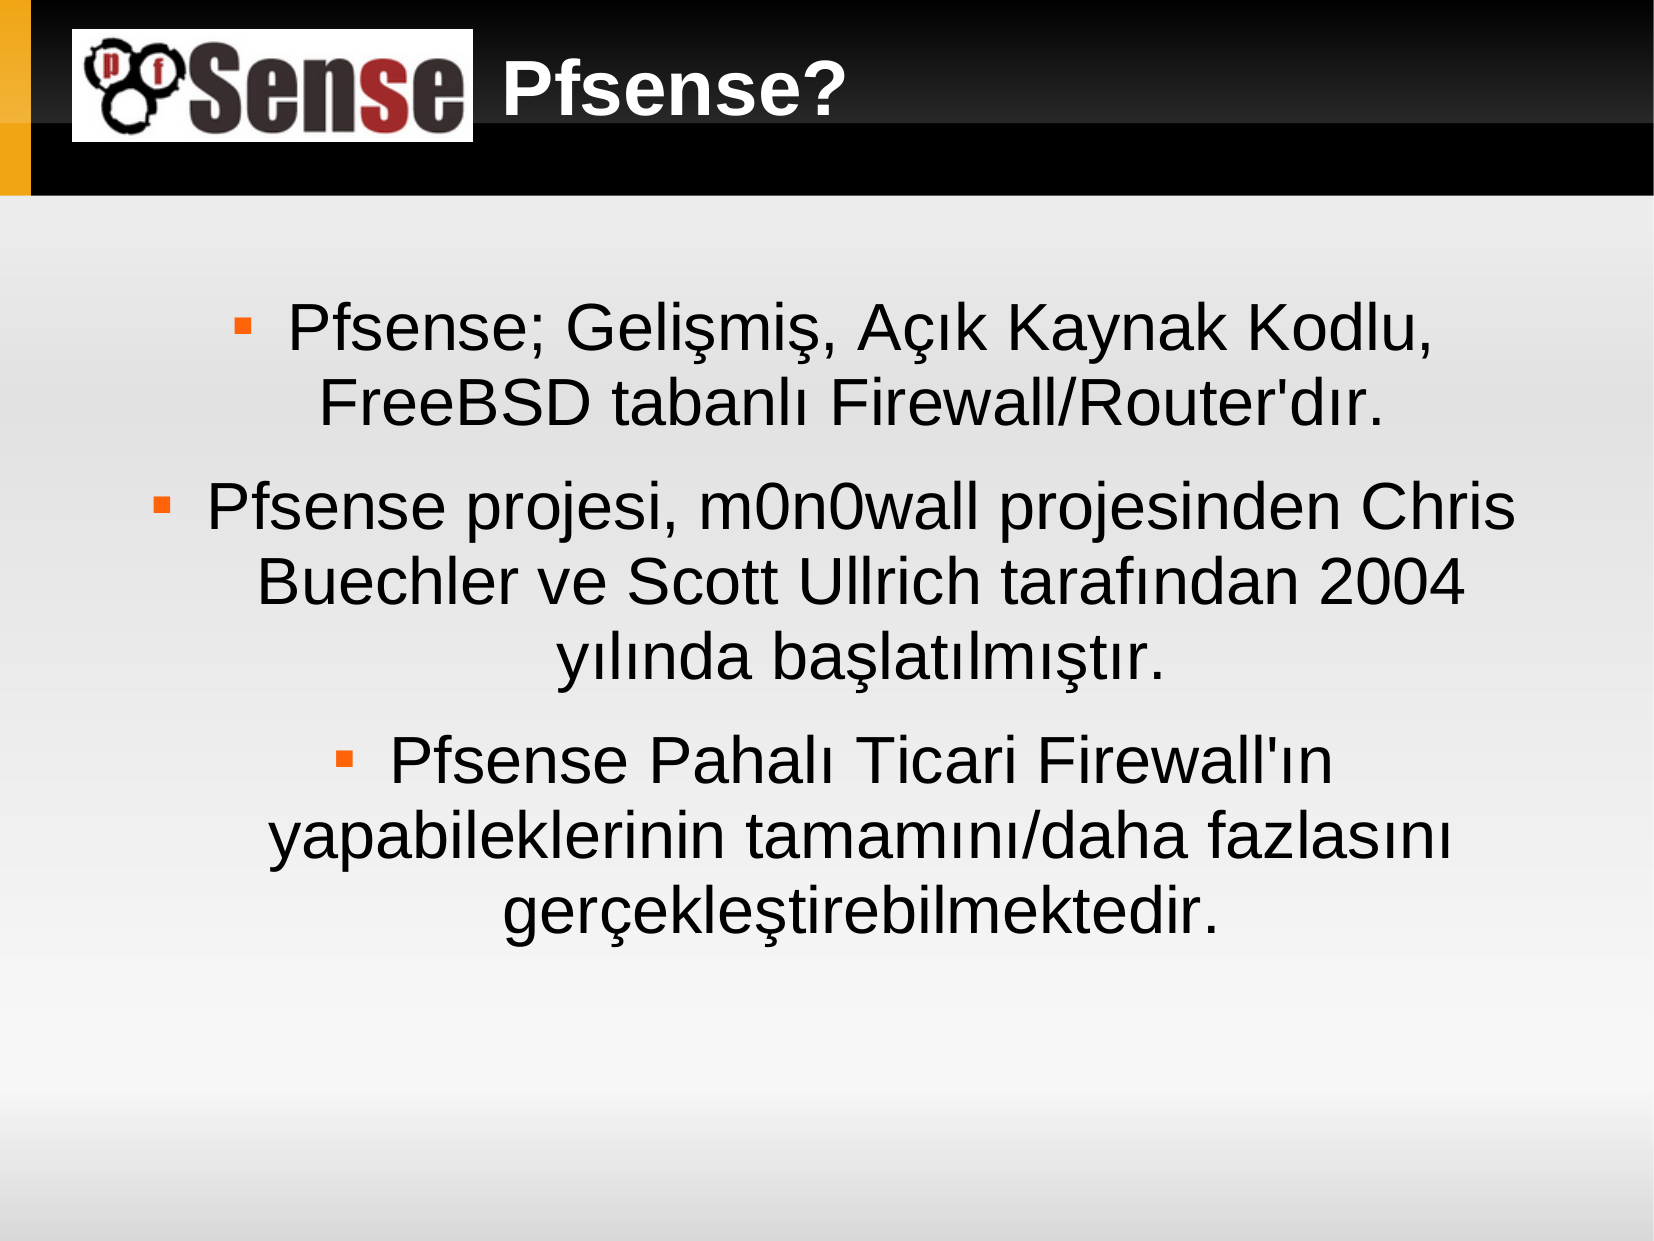

# Pfsense?
Pfsense; Gelişmiş, Açık Kaynak Kodlu, FreeBSD tabanlı Firewall/Router'dır.
Pfsense projesi, m0n0wall projesinden Chris Buechler ve Scott Ullrich tarafından 2004 yılında başlatılmıştır.
Pfsense Pahalı Ticari Firewall'ın yapabileklerinin tamamını/daha fazlasını gerçekleştirebilmektedir.